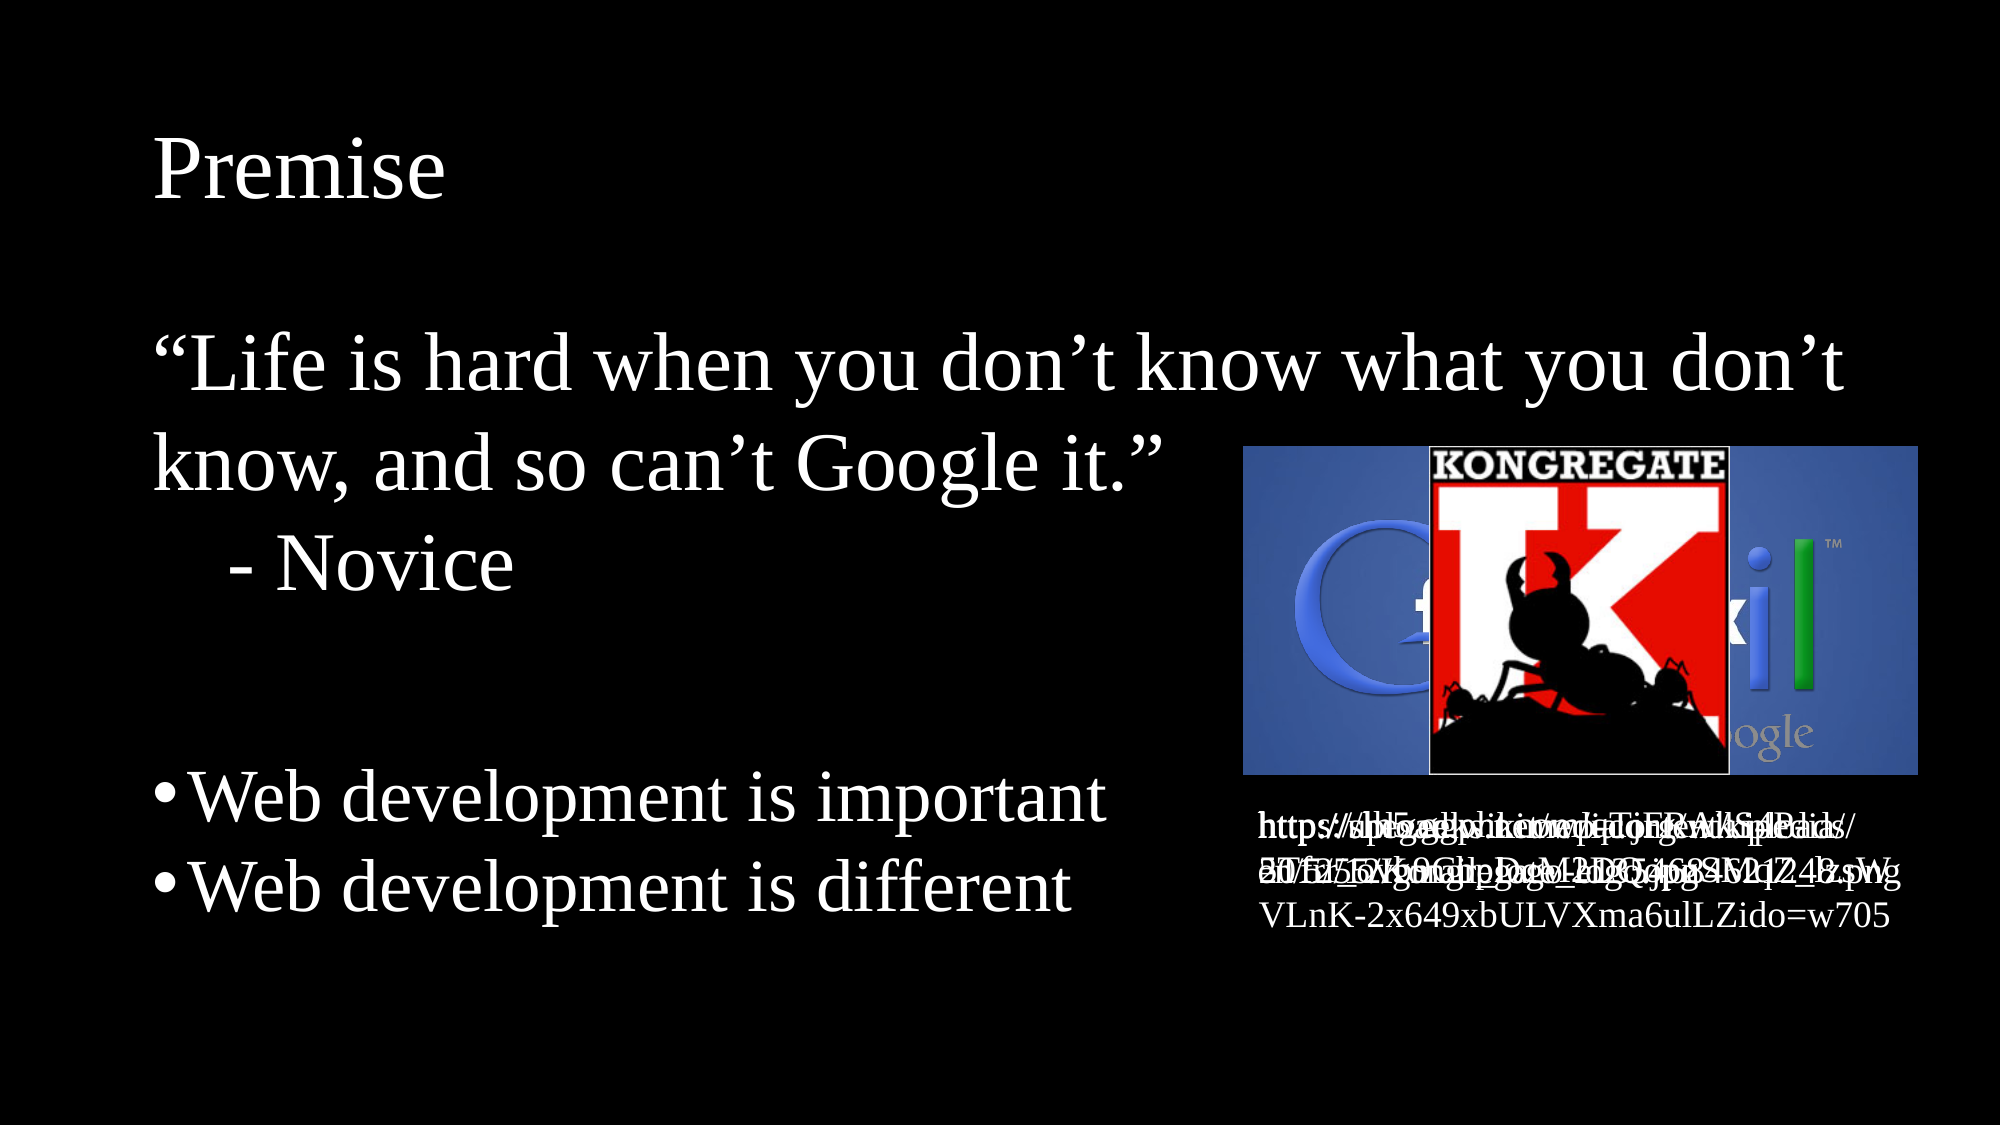

Premise
“Life is hard when you don’t know what you don’t know, and so can’t Google it.”
	- Novice
Web development is important
Web development is different
https://lh5.ggpht.com/qTjFRAkS4P-5Tfrr_ovb9CbpDcM2DQopnSMqZ_lzsWVLnK-2x649xbULVXma6ulLZido=w705
http://upload.wikimedia.org/wikipedia/en/5/55/Kongregate_logo.jpg
http://shegeeks.net/wp-content/uploads/2012/12/gmail_logo-e1354684621248.png